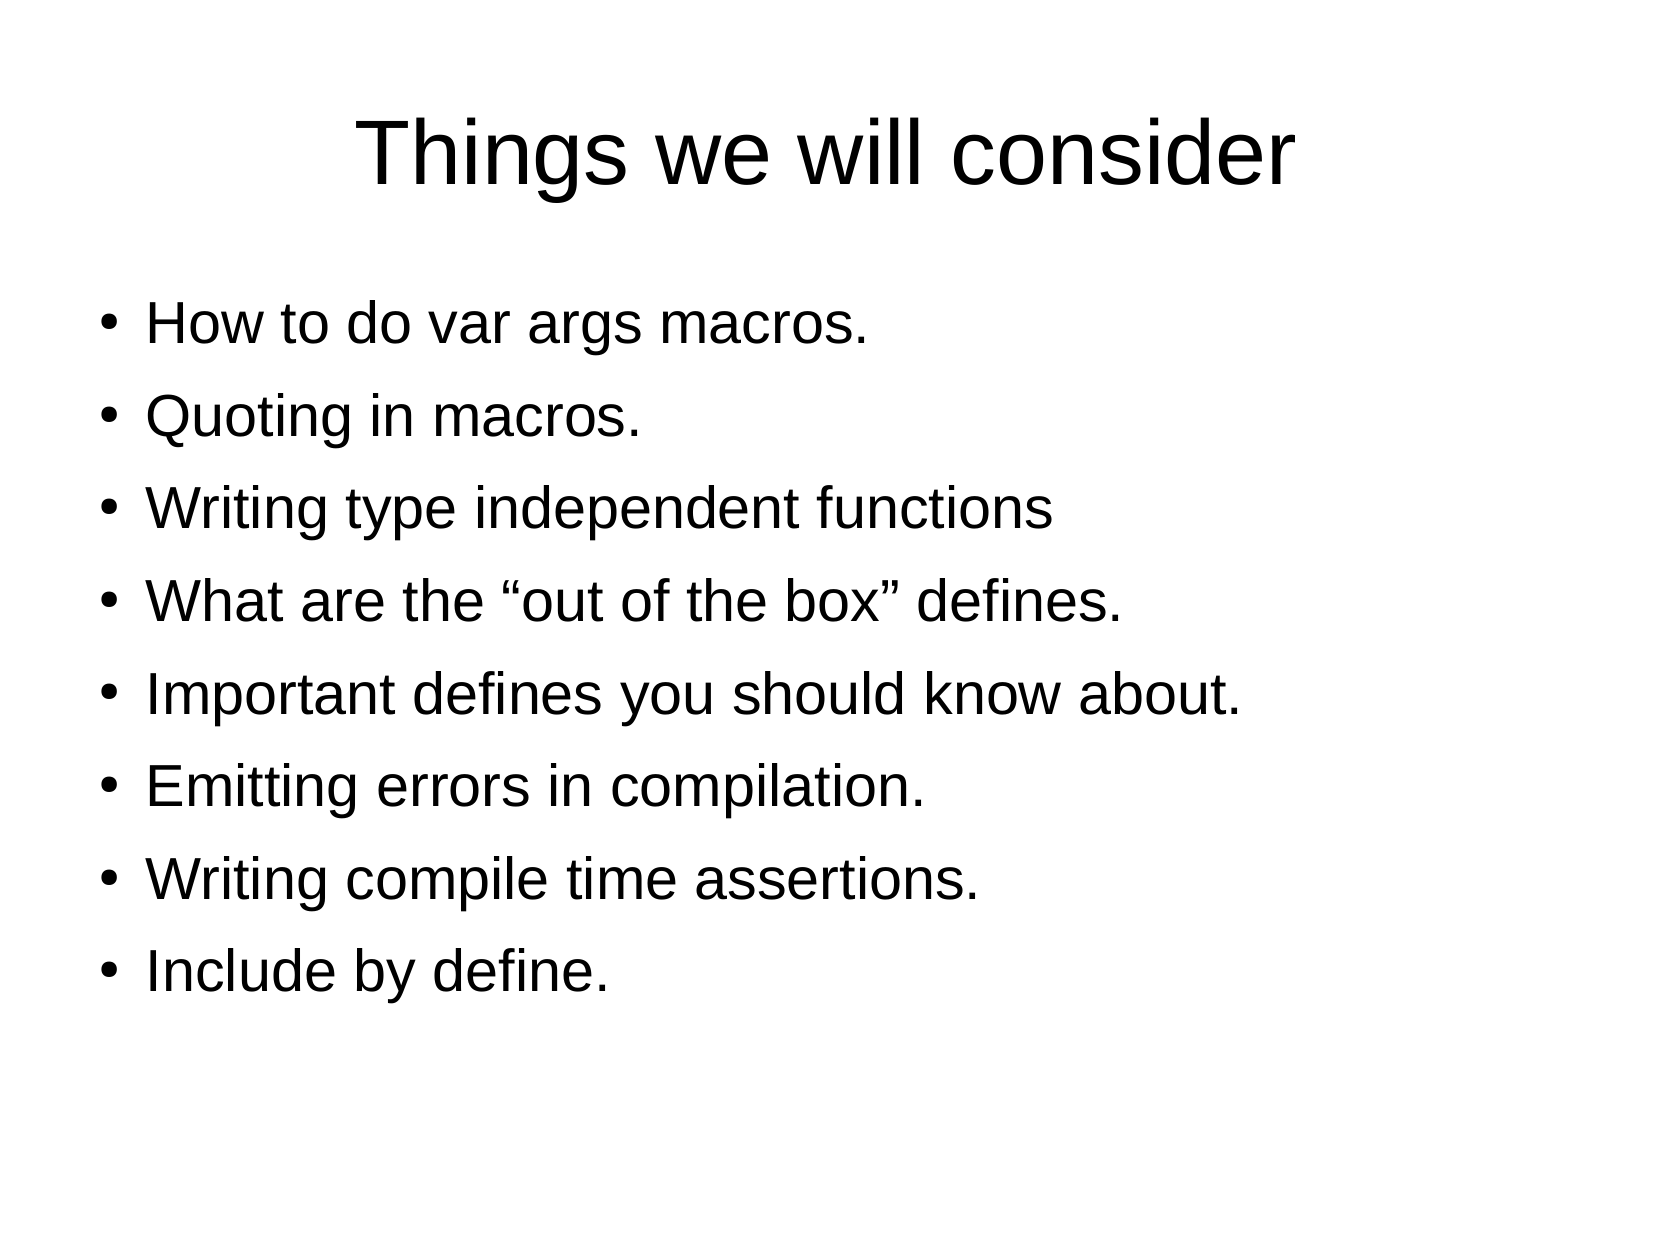

# Things we will consider
How to do var args macros.
Quoting in macros.
Writing type independent functions
What are the “out of the box” defines.
Important defines you should know about.
Emitting errors in compilation.
Writing compile time assertions.
Include by define.